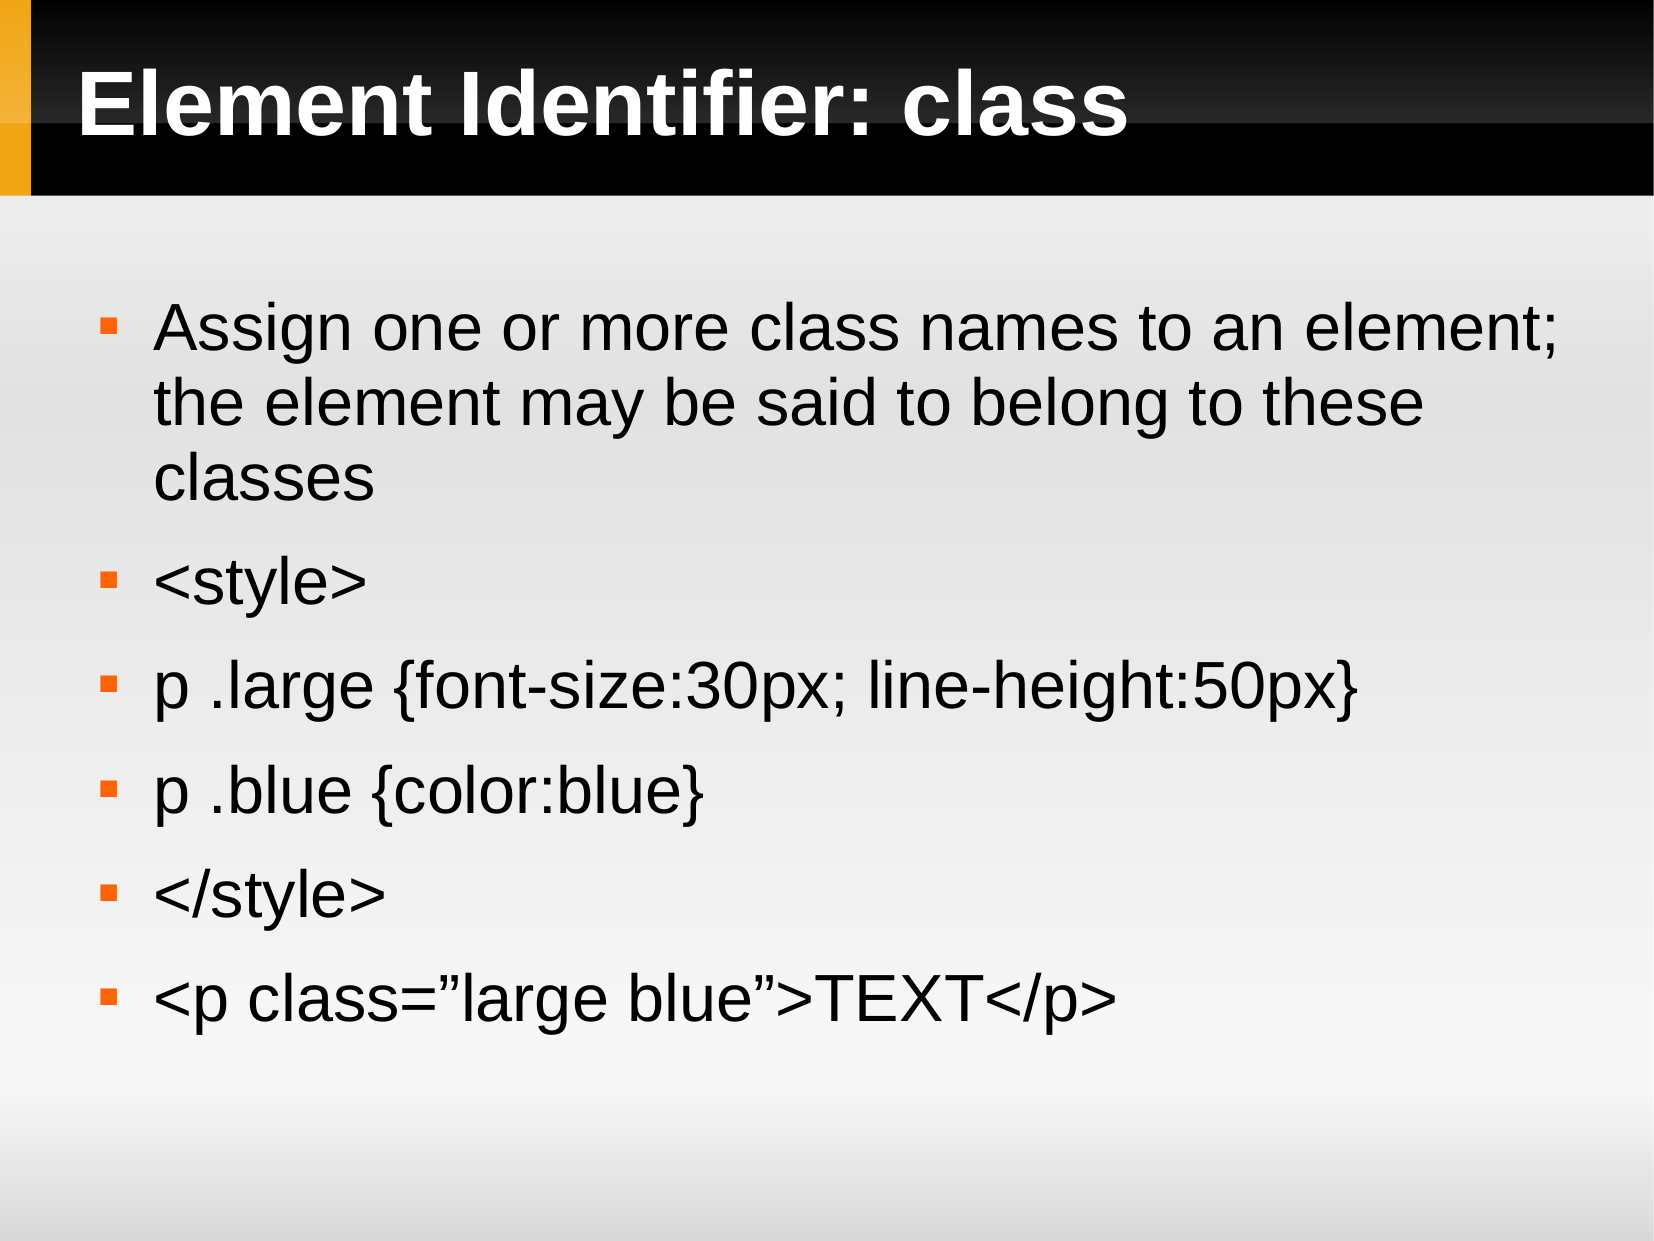

# Element Identifier: class
Assign one or more class names to an element; the element may be said to belong to these classes
<style>
p .large {font-size:30px; line-height:50px}
p .blue {color:blue}
</style>
<p class=”large blue”>TEXT</p>